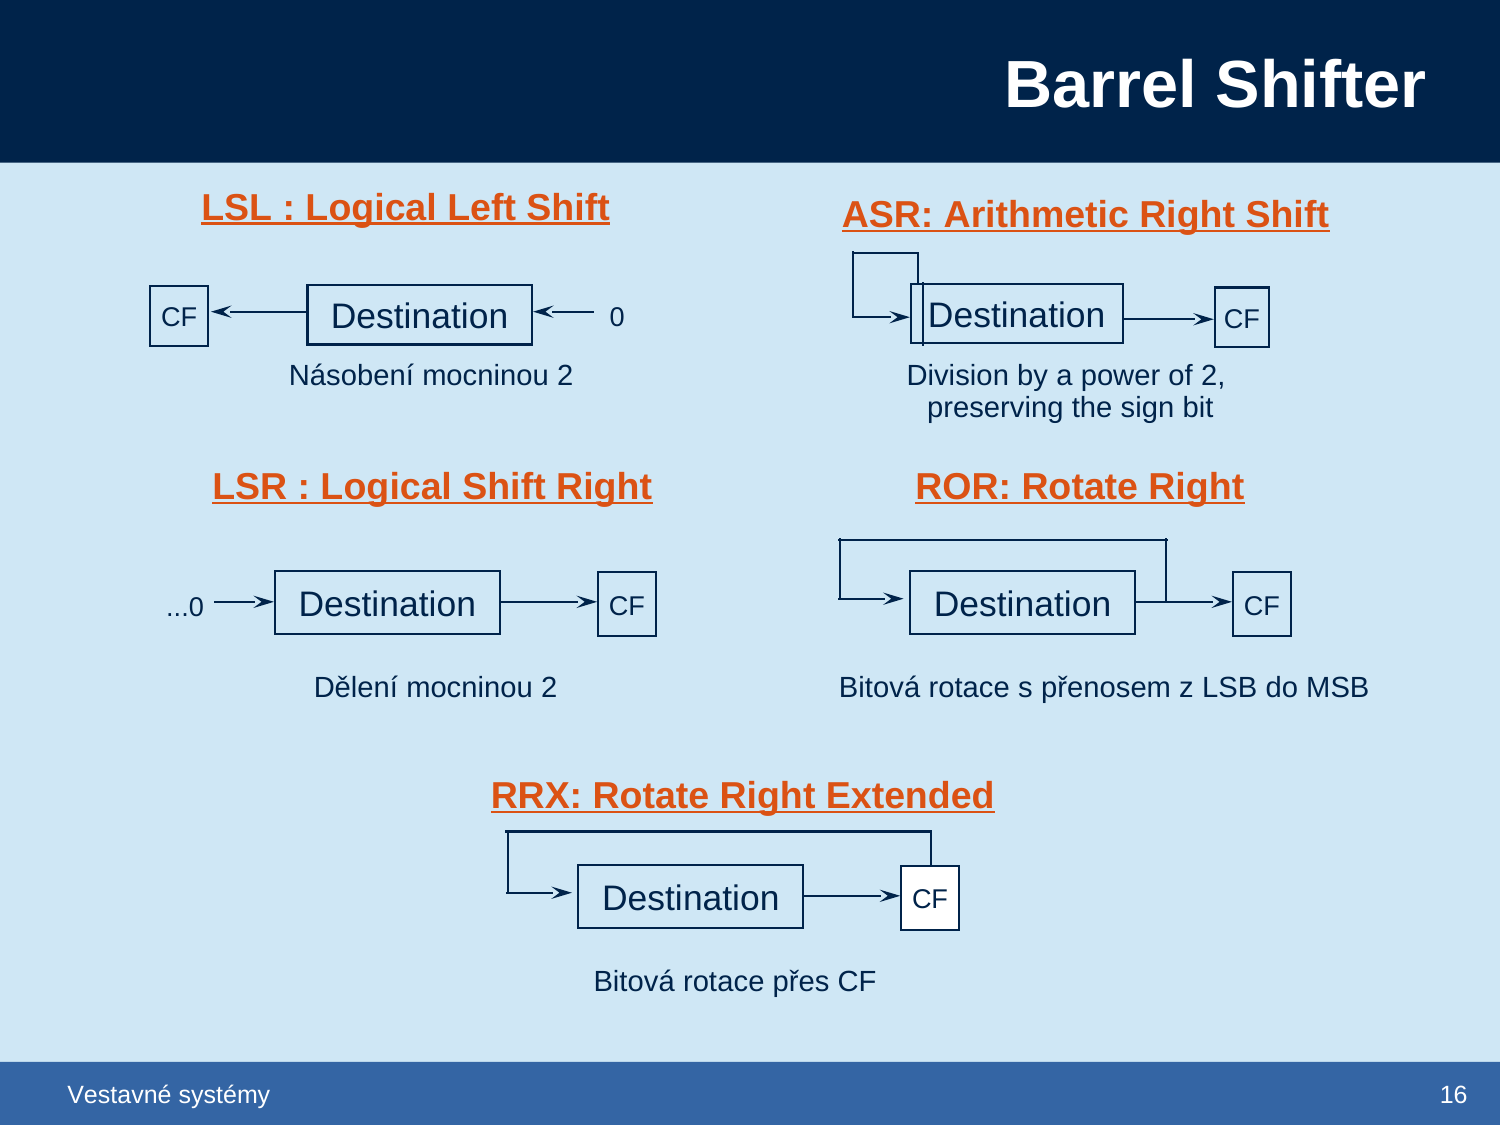

# Barrel Shifter
LSL : Logical Left Shift
ASR: Arithmetic Right Shift
Destination
Destination
CF
CF
0
Násobení mocninou 2
Division by a power of 2,
preserving the sign bit
LSR : Logical Shift Right
ROR: Rotate Right
Destination
Destination
CF
CF
...0
Dělení mocninou 2
Bitová rotace s přenosem z LSB do MSB
RRX: Rotate Right Extended
Destination
CF
Bitová rotace přes CF